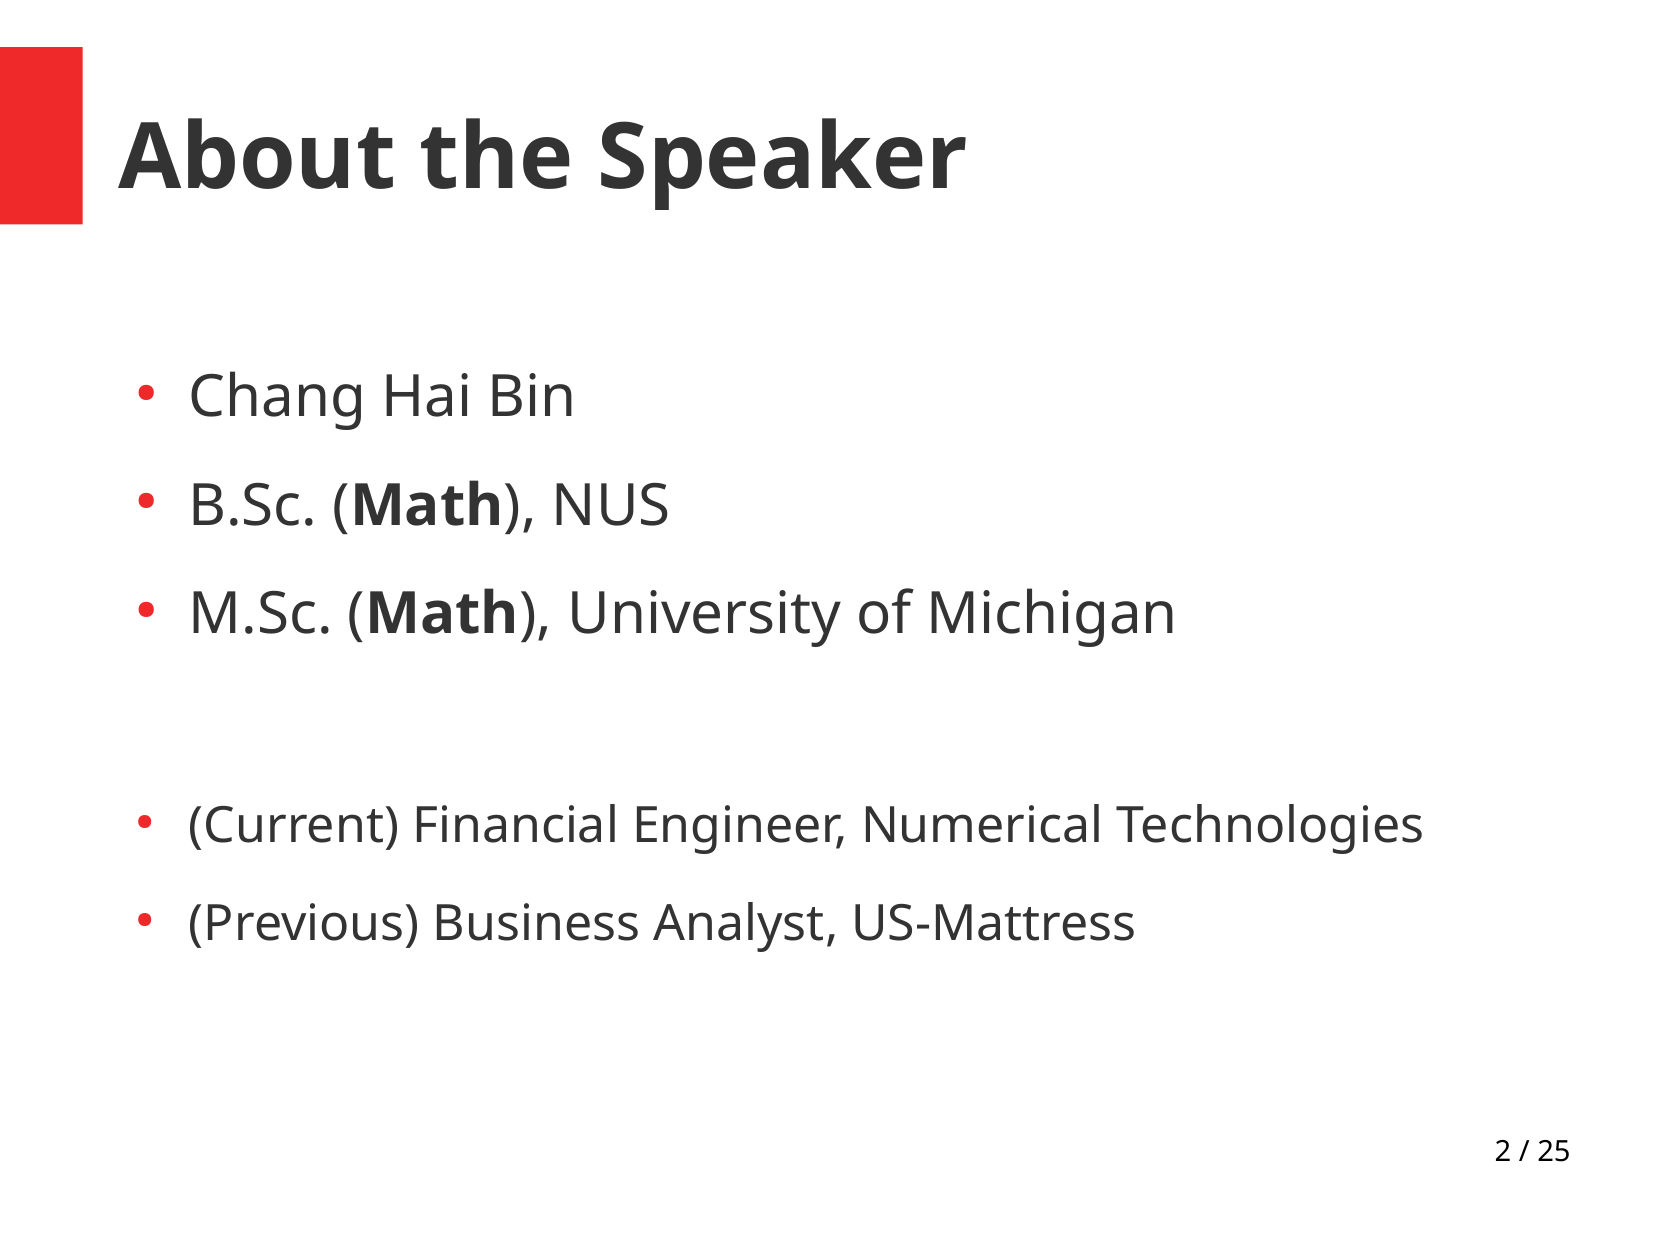

# About the Speaker
Chang Hai Bin
B.Sc. (Math), NUS
M.Sc. (Math), University of Michigan
(Current) Financial Engineer, Numerical Technologies
(Previous) Business Analyst, US-Mattress
2